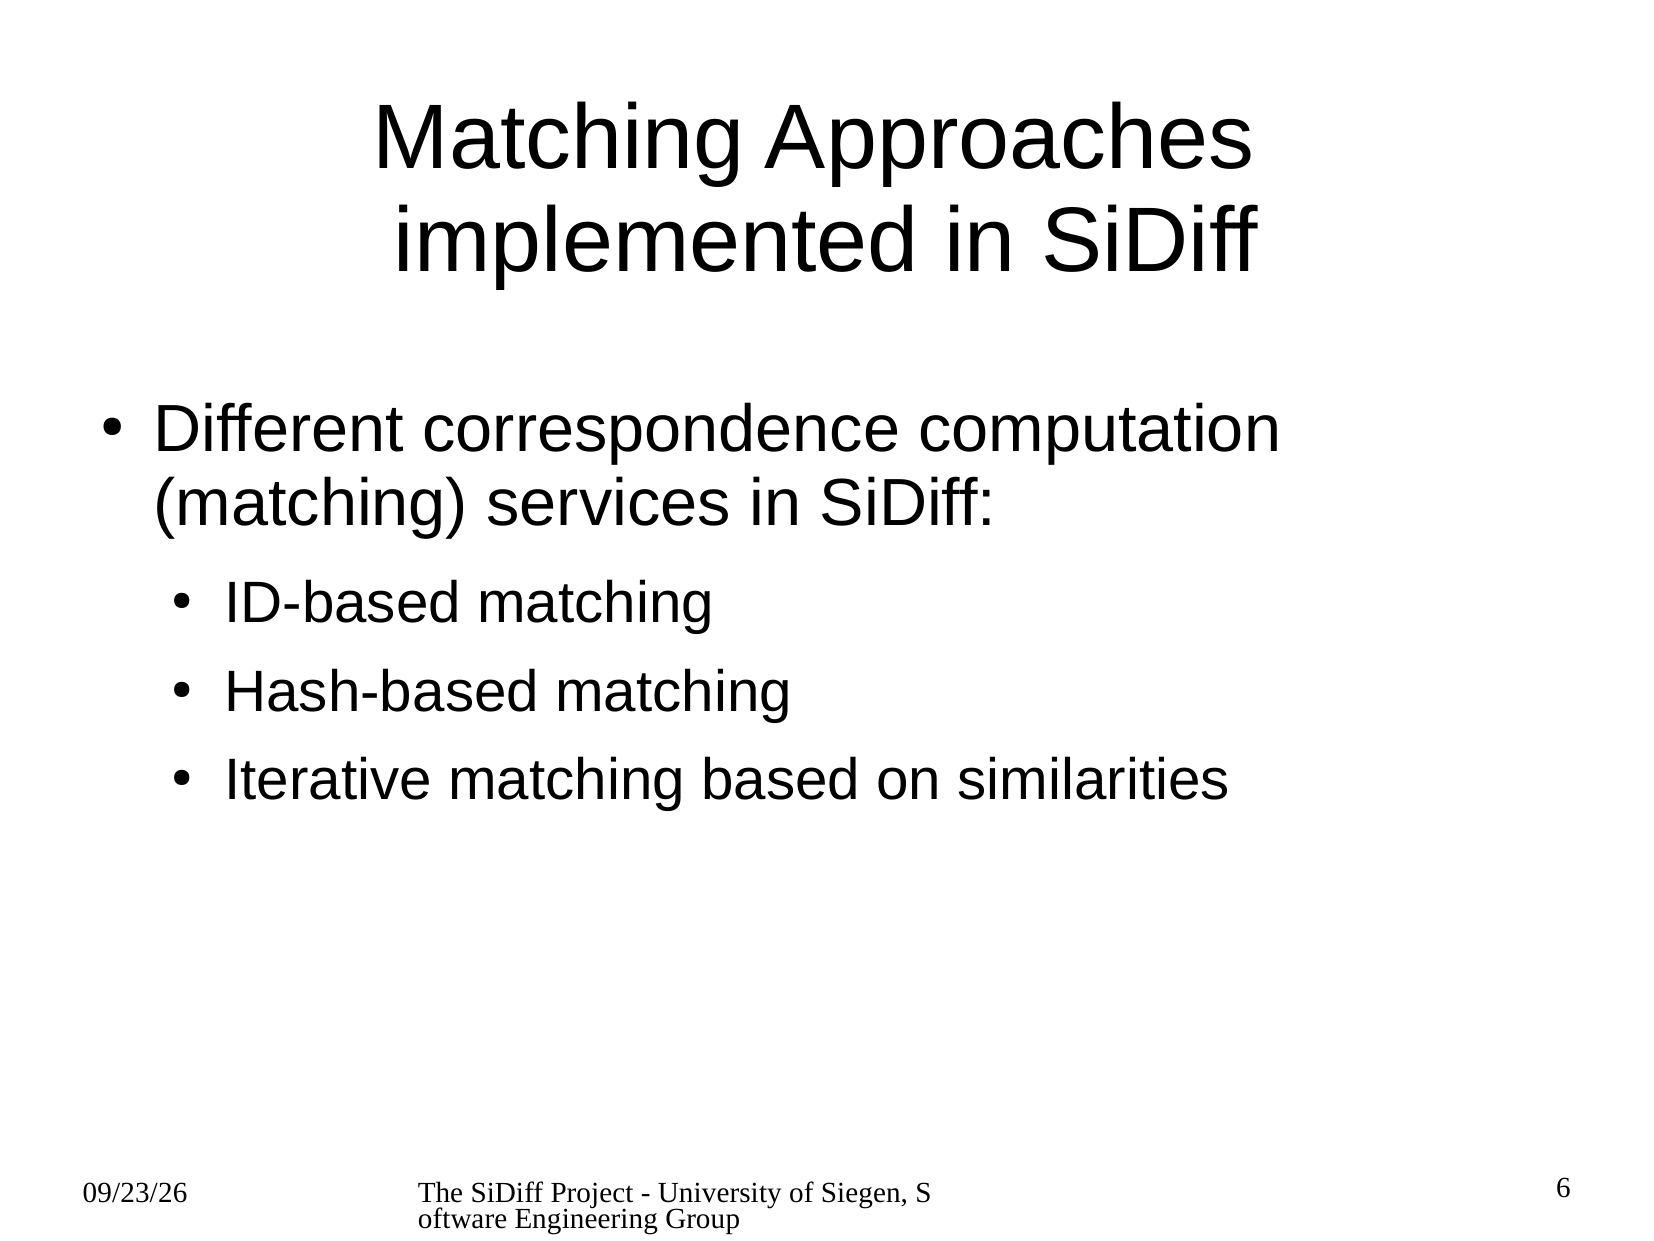

# Matching Approaches implemented in SiDiff
Different correspondence computation (matching) services in SiDiff:
ID-based matching
Hash-based matching
Iterative matching based on similarities
6
The SiDiff Project - University of Siegen, Software Engineering Group